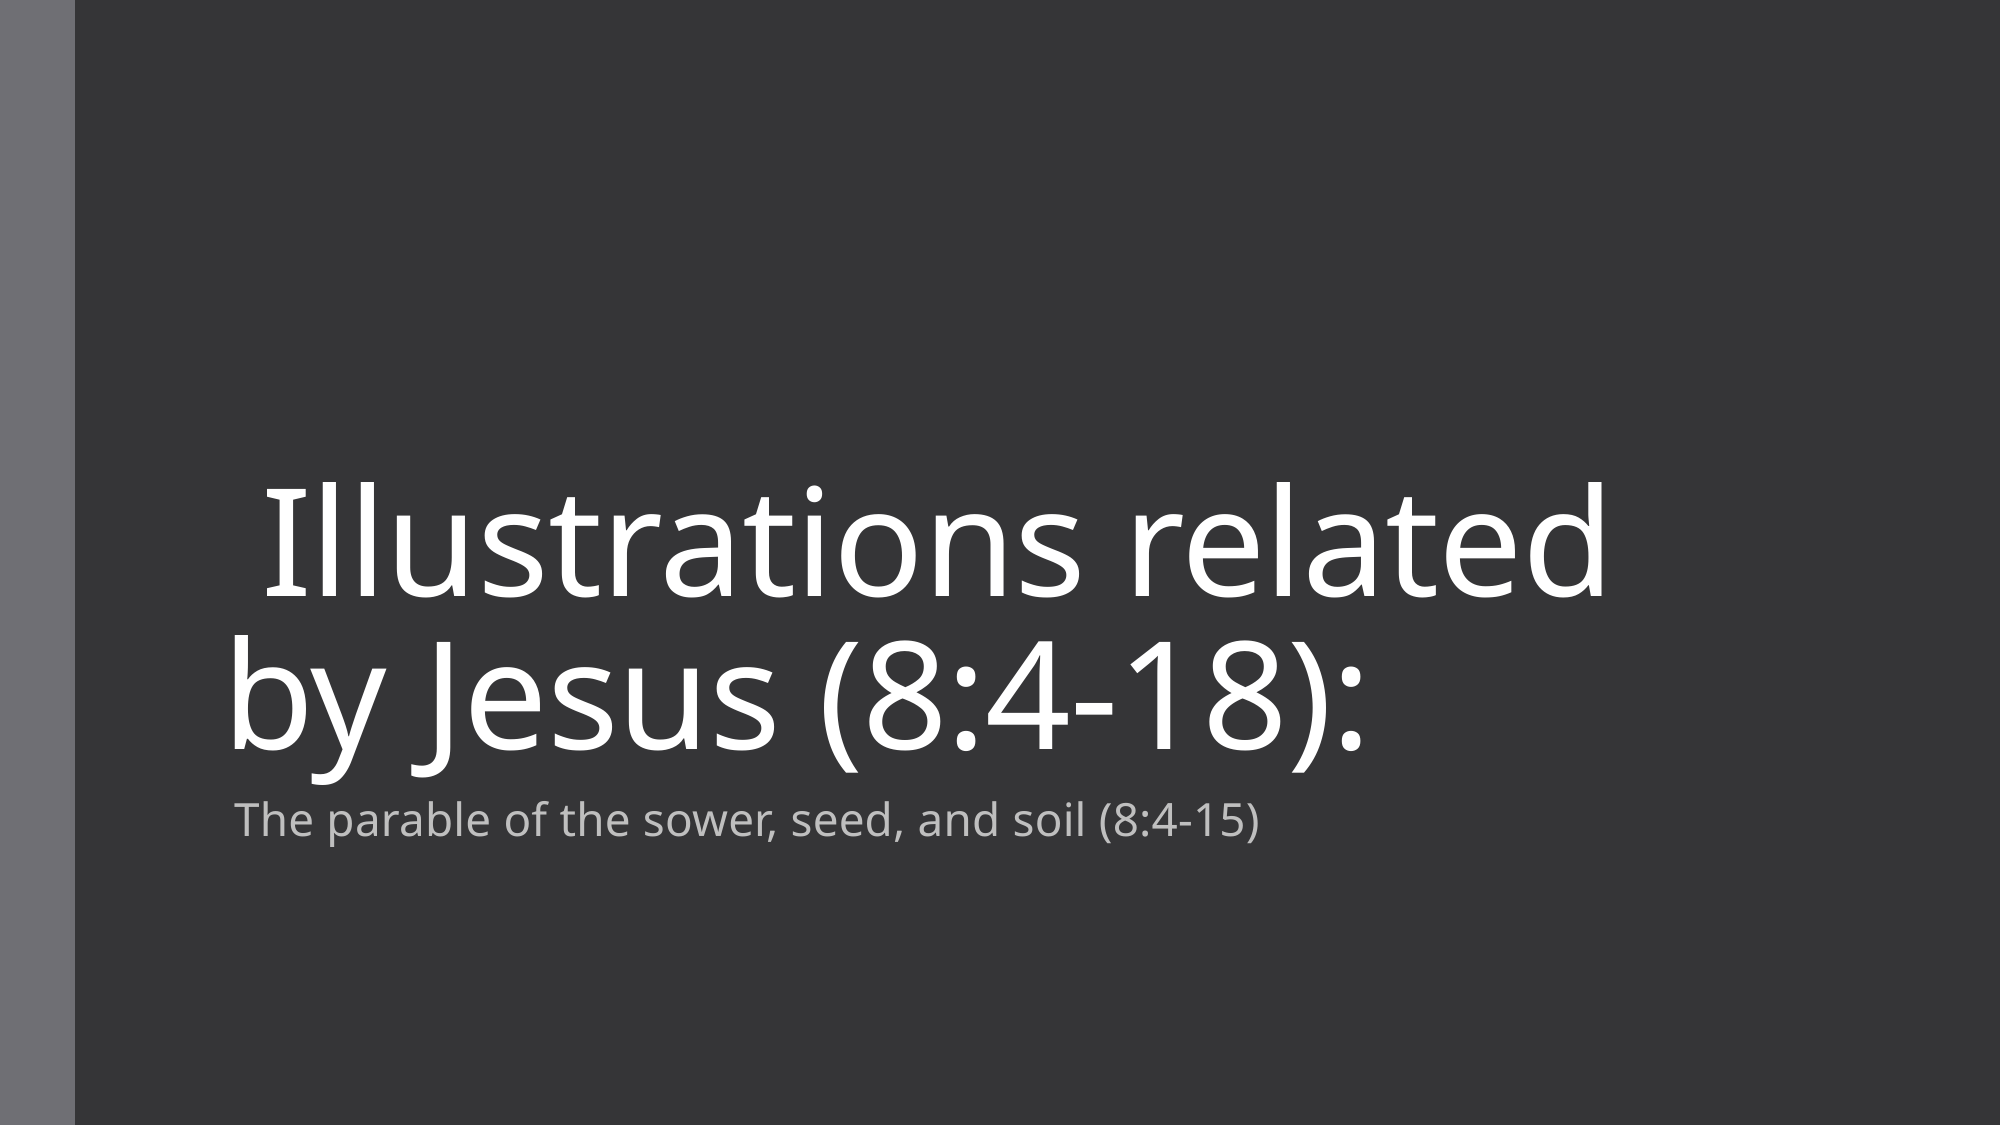

# Illustrations related by Jesus (8:4-18):
 The parable of the sower, seed, and soil (8:4-15)